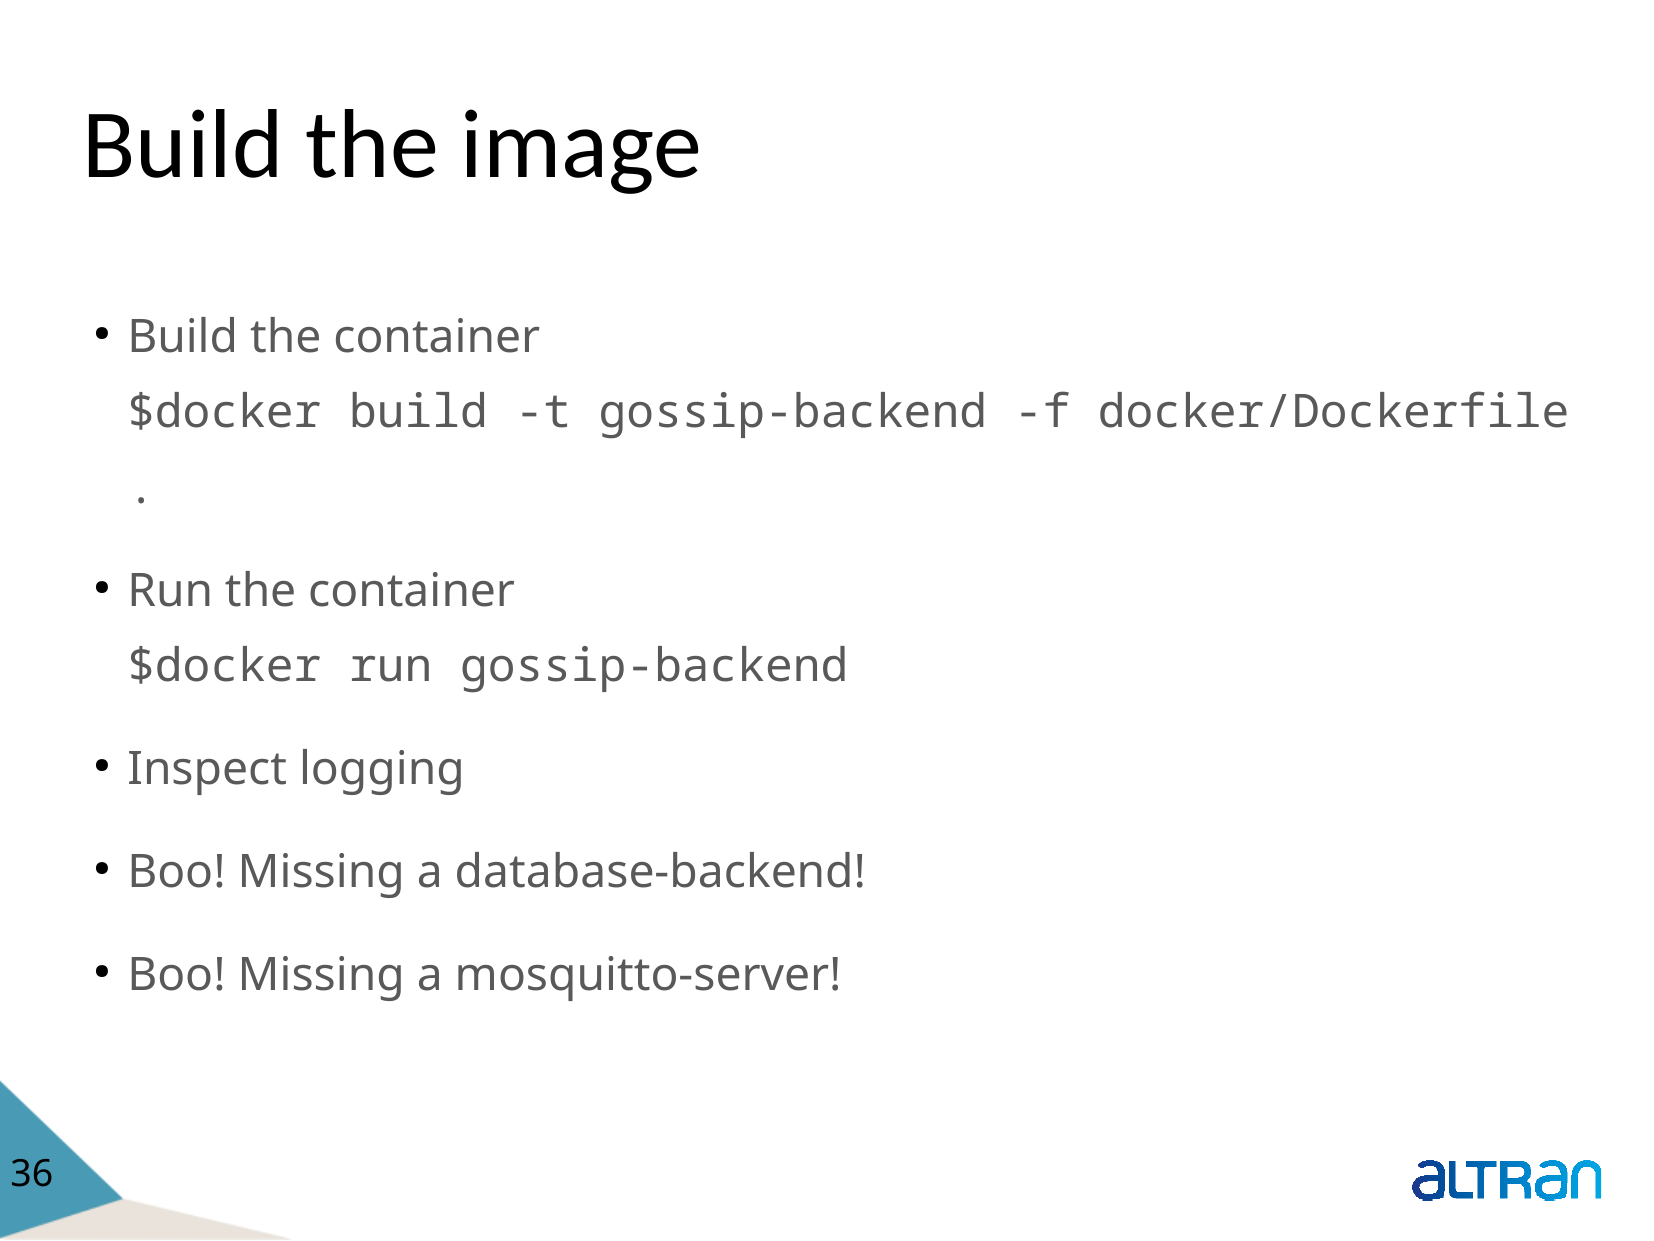

# Build the image
Build the container
$docker build -t gossip-backend -f docker/Dockerfile .
Run the container
$docker run gossip-backend
Inspect logging
Boo! Missing a database-backend!
Boo! Missing a mosquitto-server!
36